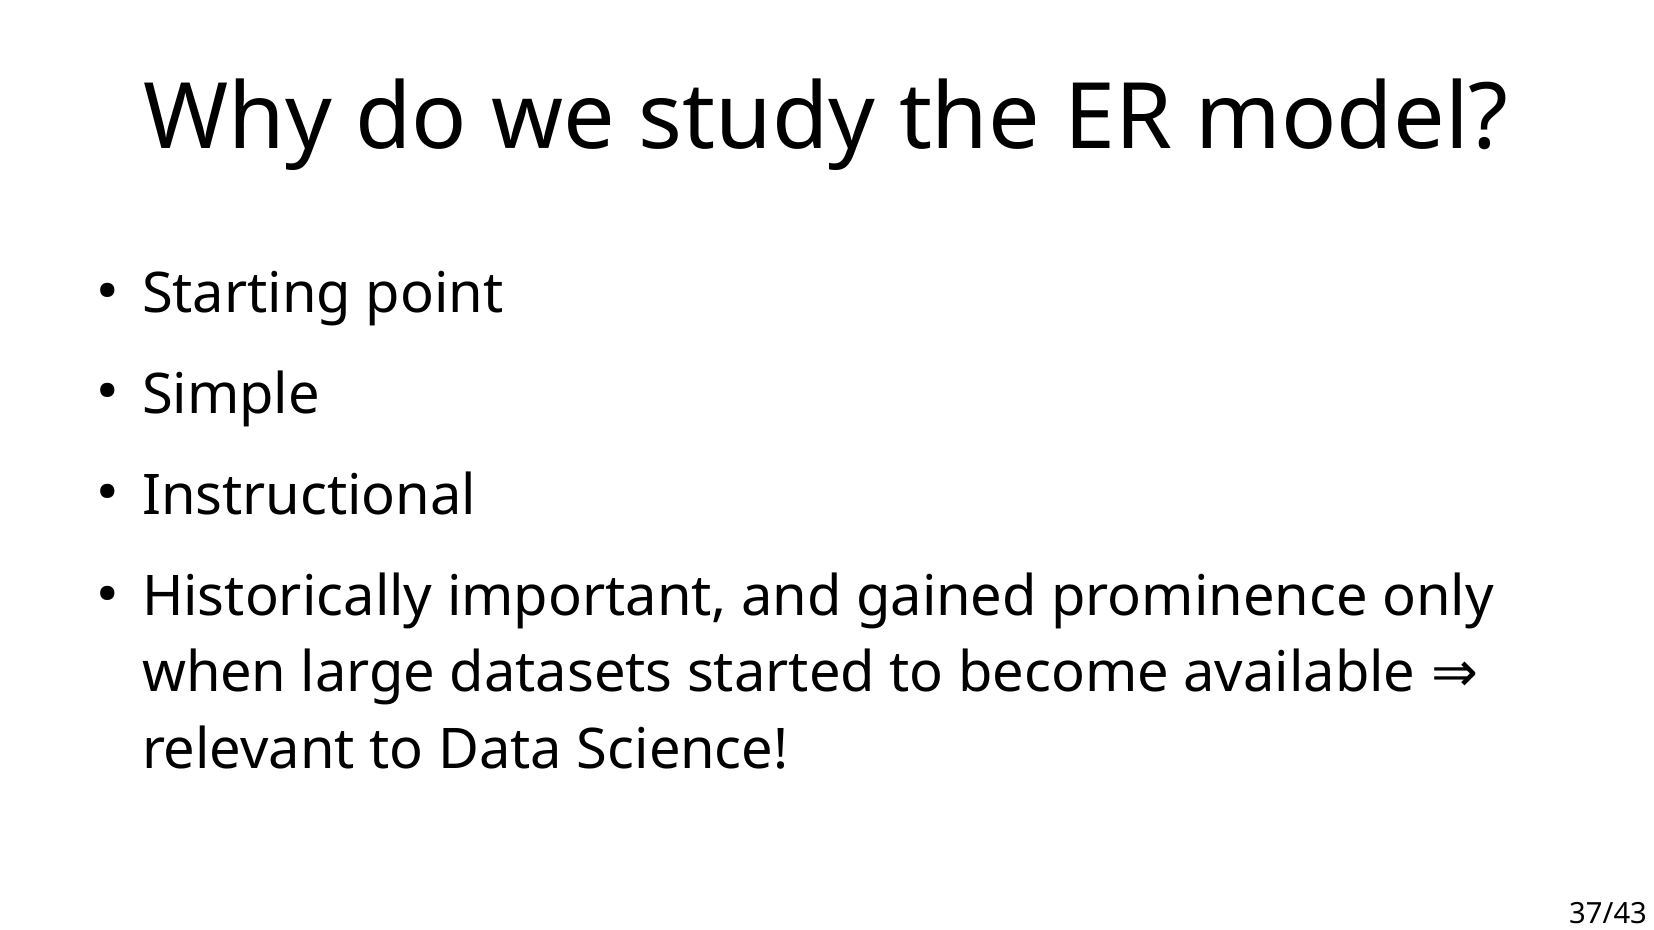

# Why do we study the ER model?
Starting point
Simple
Instructional
Historically important, and gained prominence only when large datasets started to become available ⇒ relevant to Data Science!
37